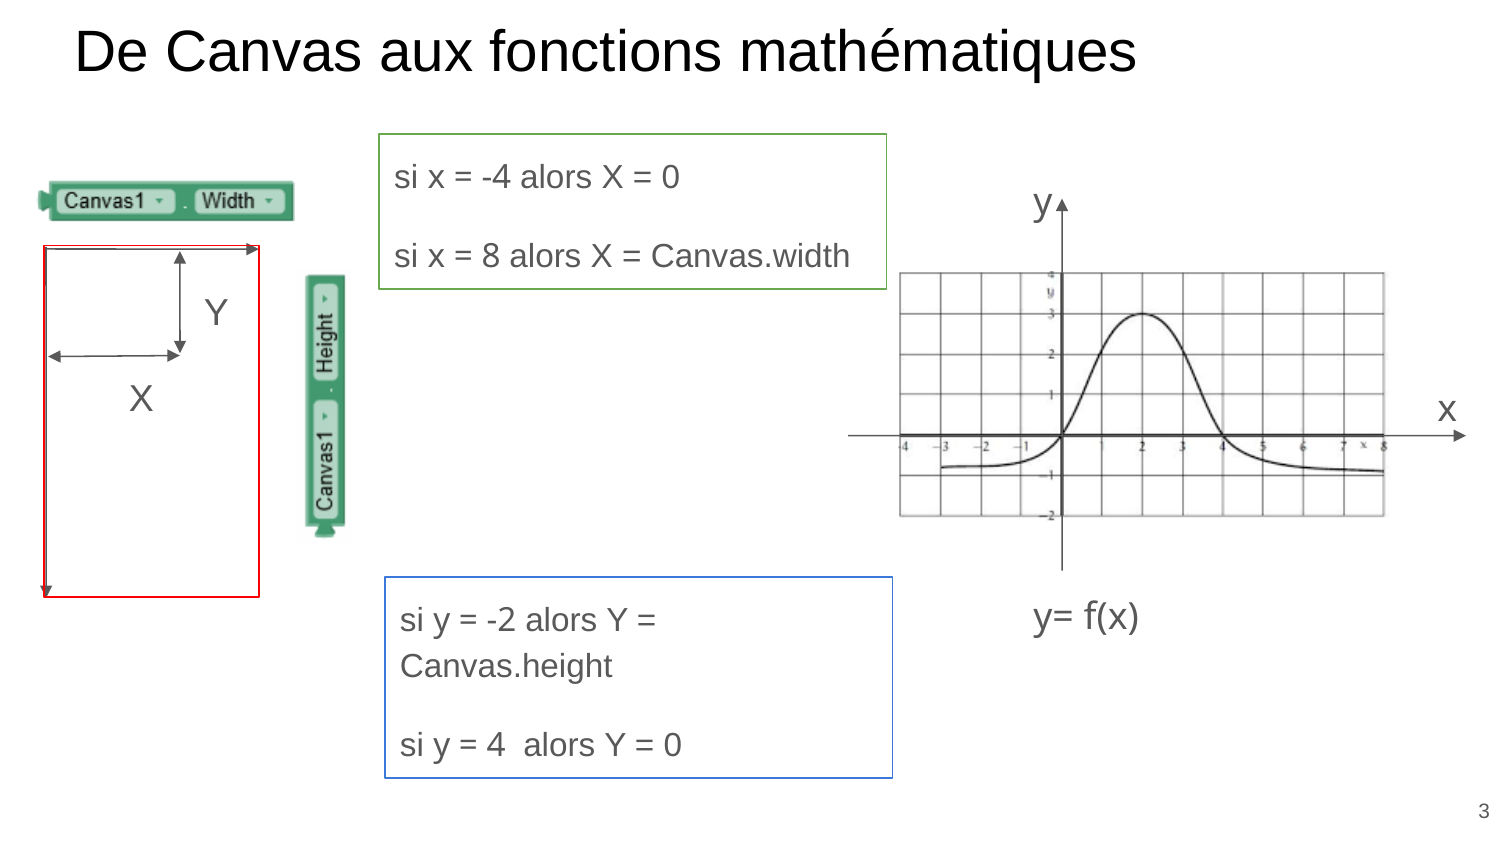

# De Canvas aux fonctions mathématiques
si x = -4 alors X = 0
si x = 8 alors X = Canvas.width
y
Y
X
x
si y = -2 alors Y = Canvas.height
si y = 4 alors Y = 0
y= f(x)